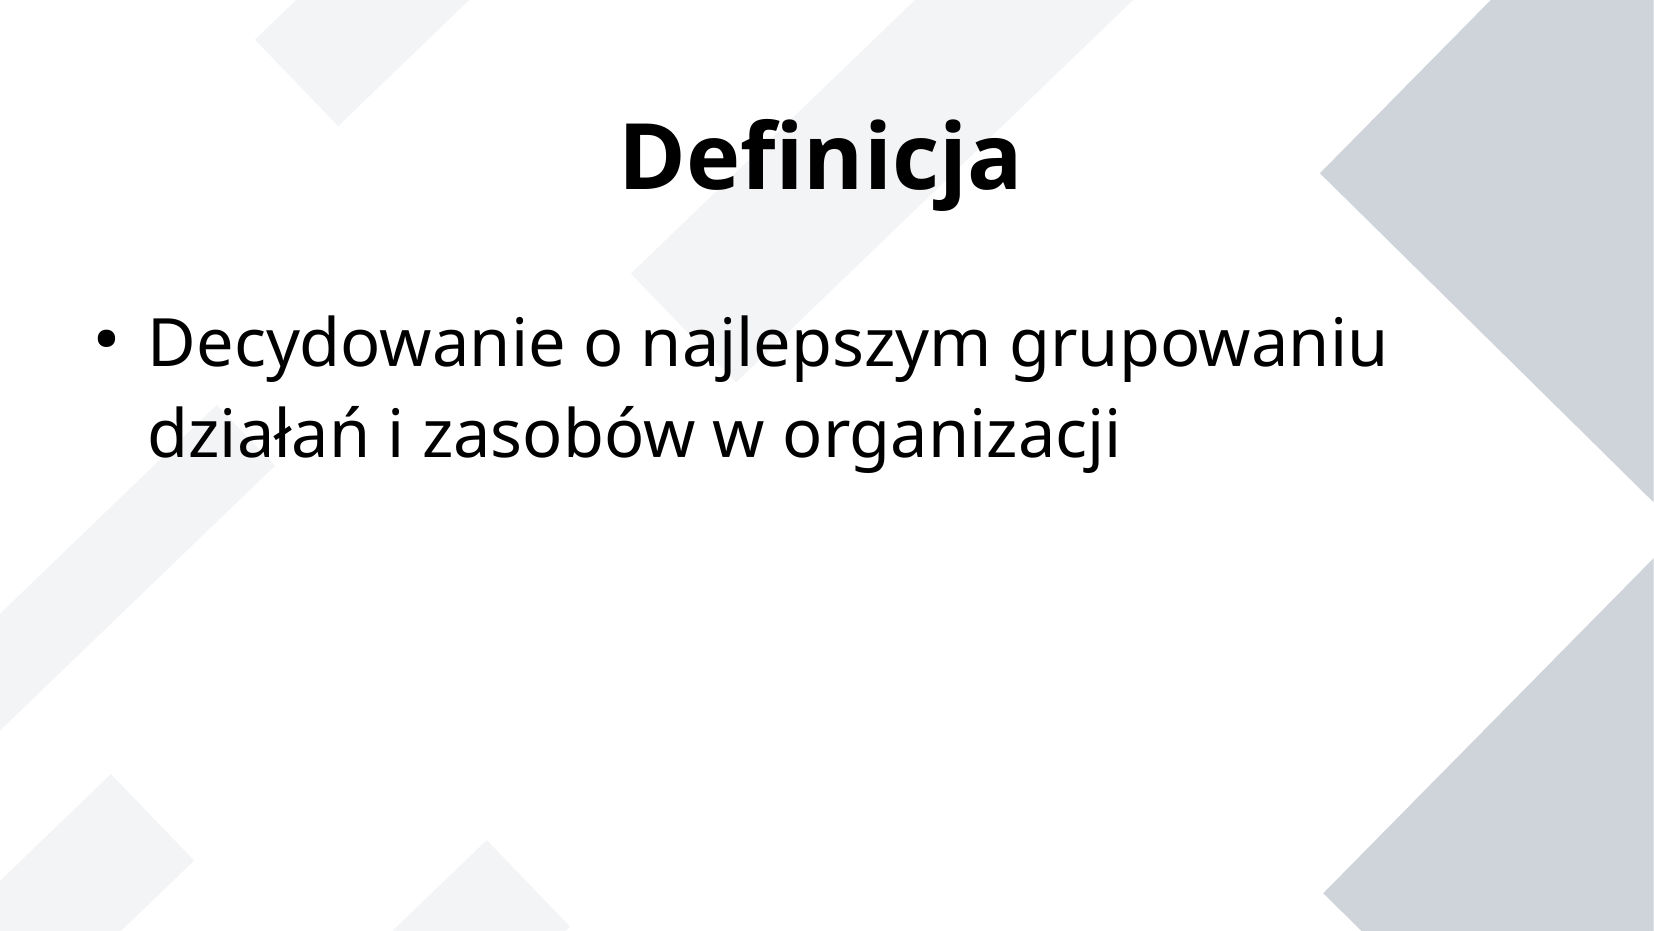

# Definicja
Decydowanie o najlepszym grupowaniu działań i zasobów w organizacji